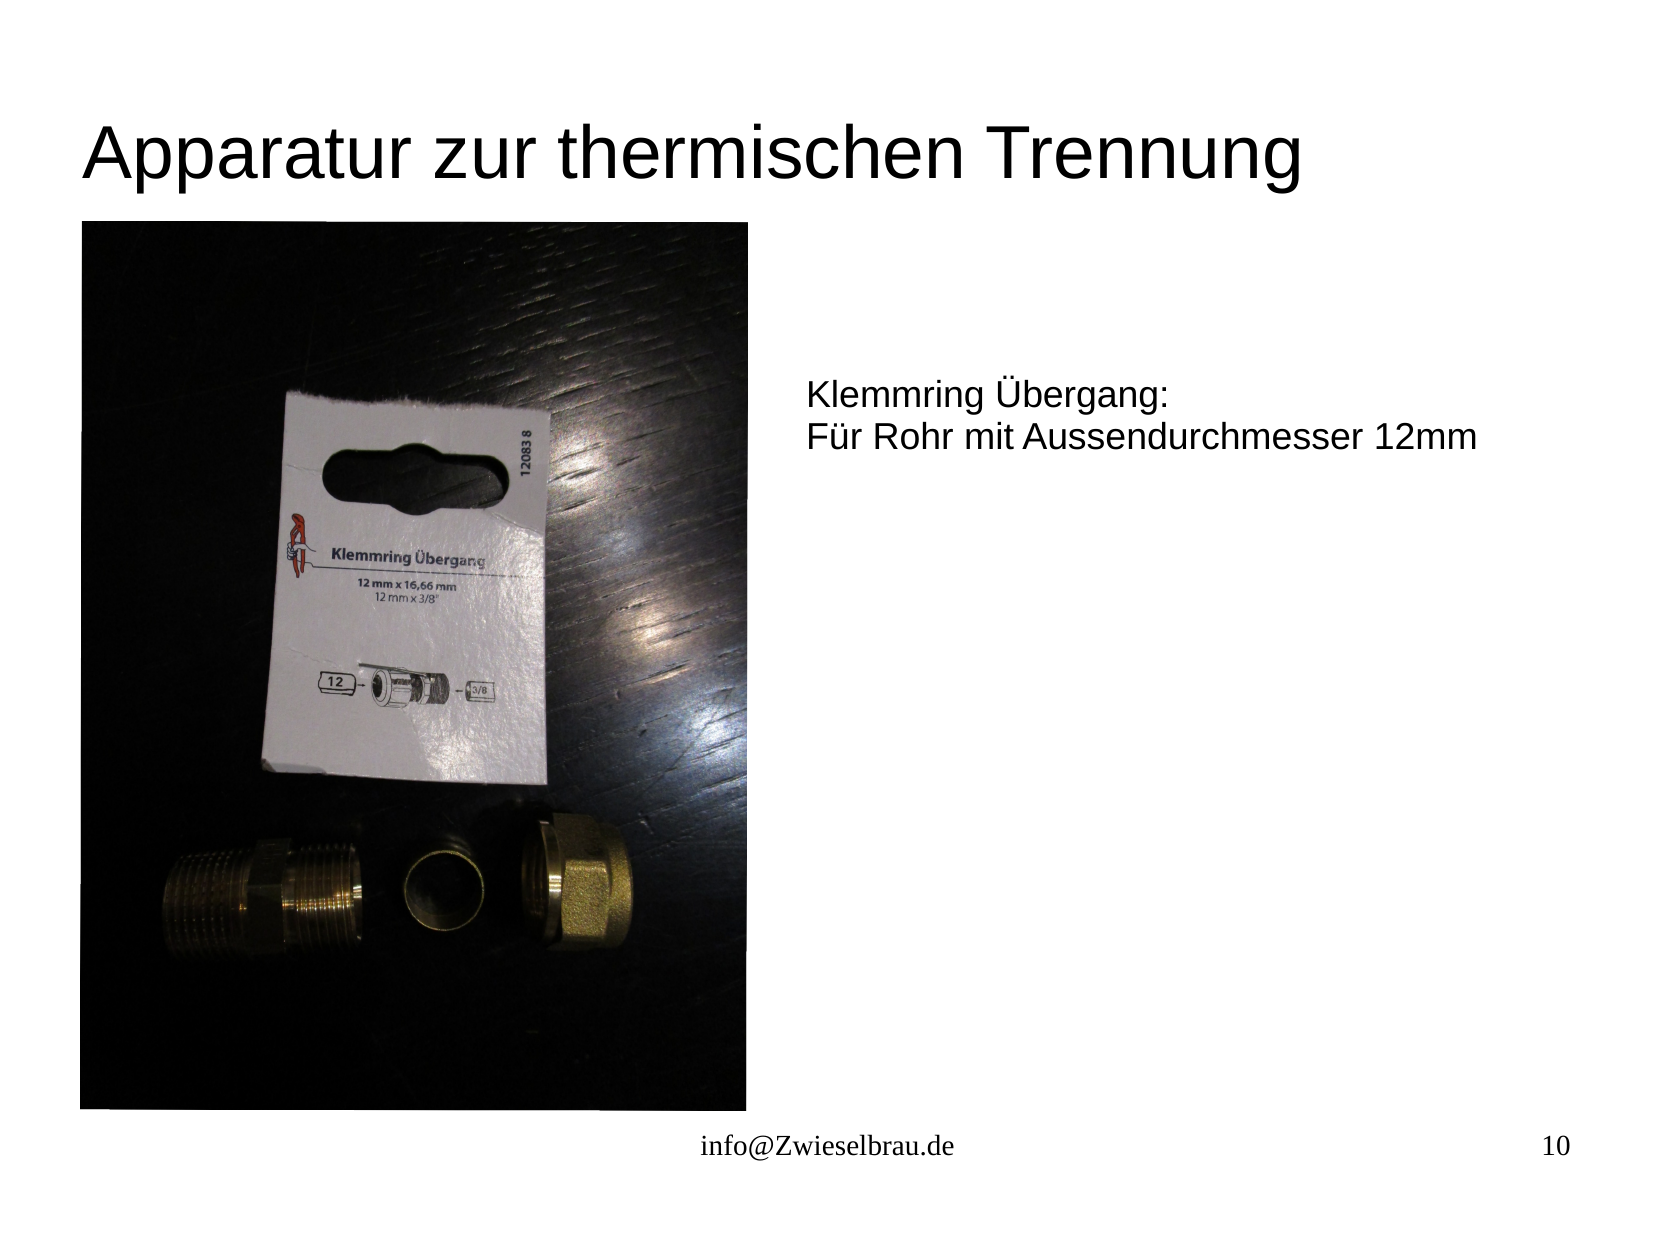

# Apparatur zur thermischen Trennung
Klemmring Übergang:
Für Rohr mit Aussendurchmesser 12mm
info@Zwieselbrau.de
10